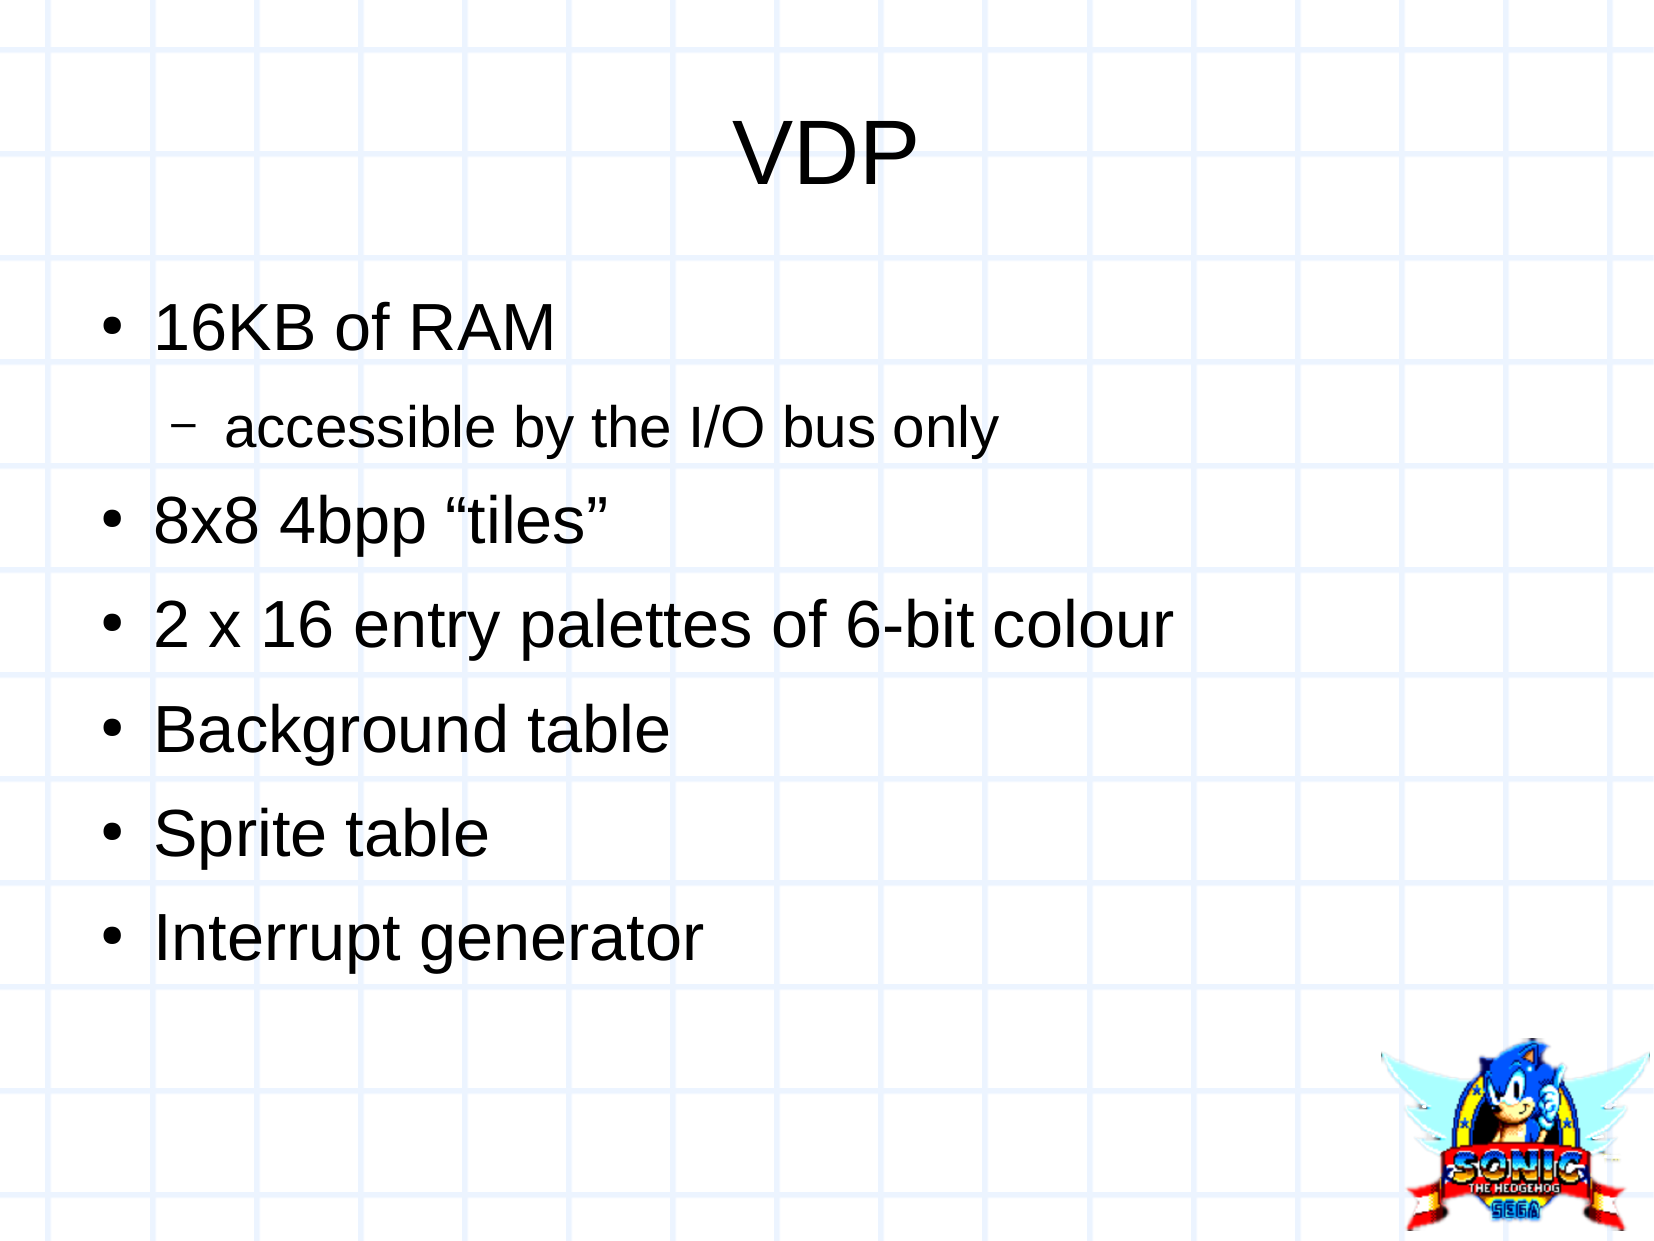

# VDP
16KB of RAM
accessible by the I/O bus only
8x8 4bpp “tiles”
2 x 16 entry palettes of 6-bit colour
Background table
Sprite table
Interrupt generator